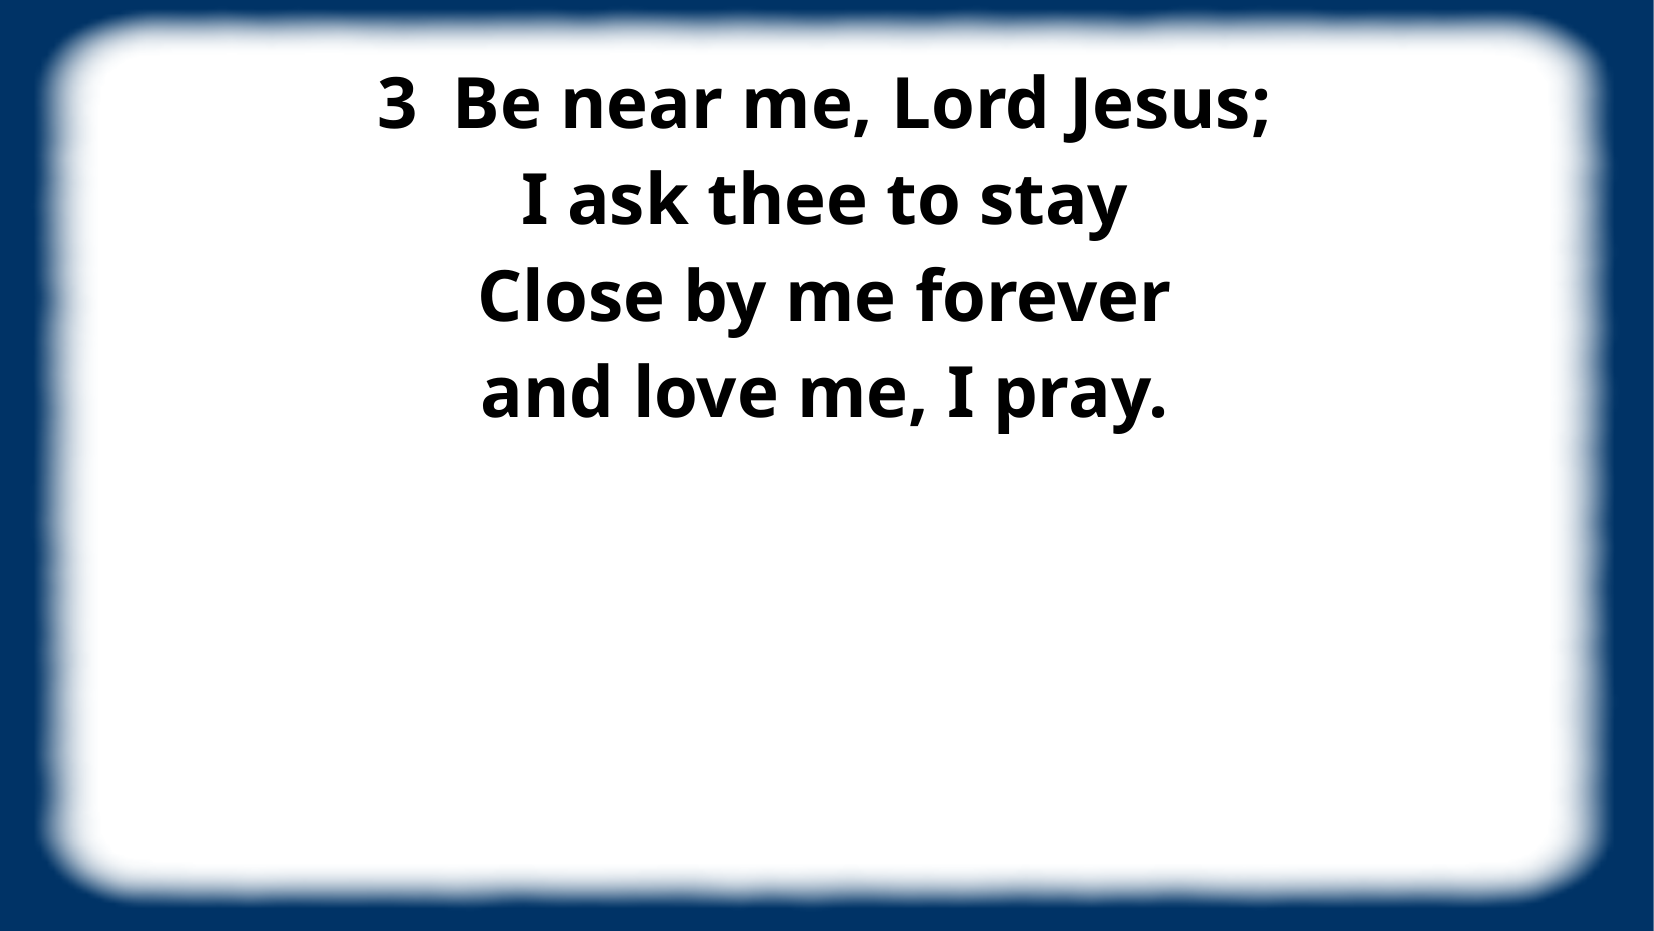

3	Be near me, Lord Jesus;
I ask thee to stay
Close by me forever
and love me, I pray.